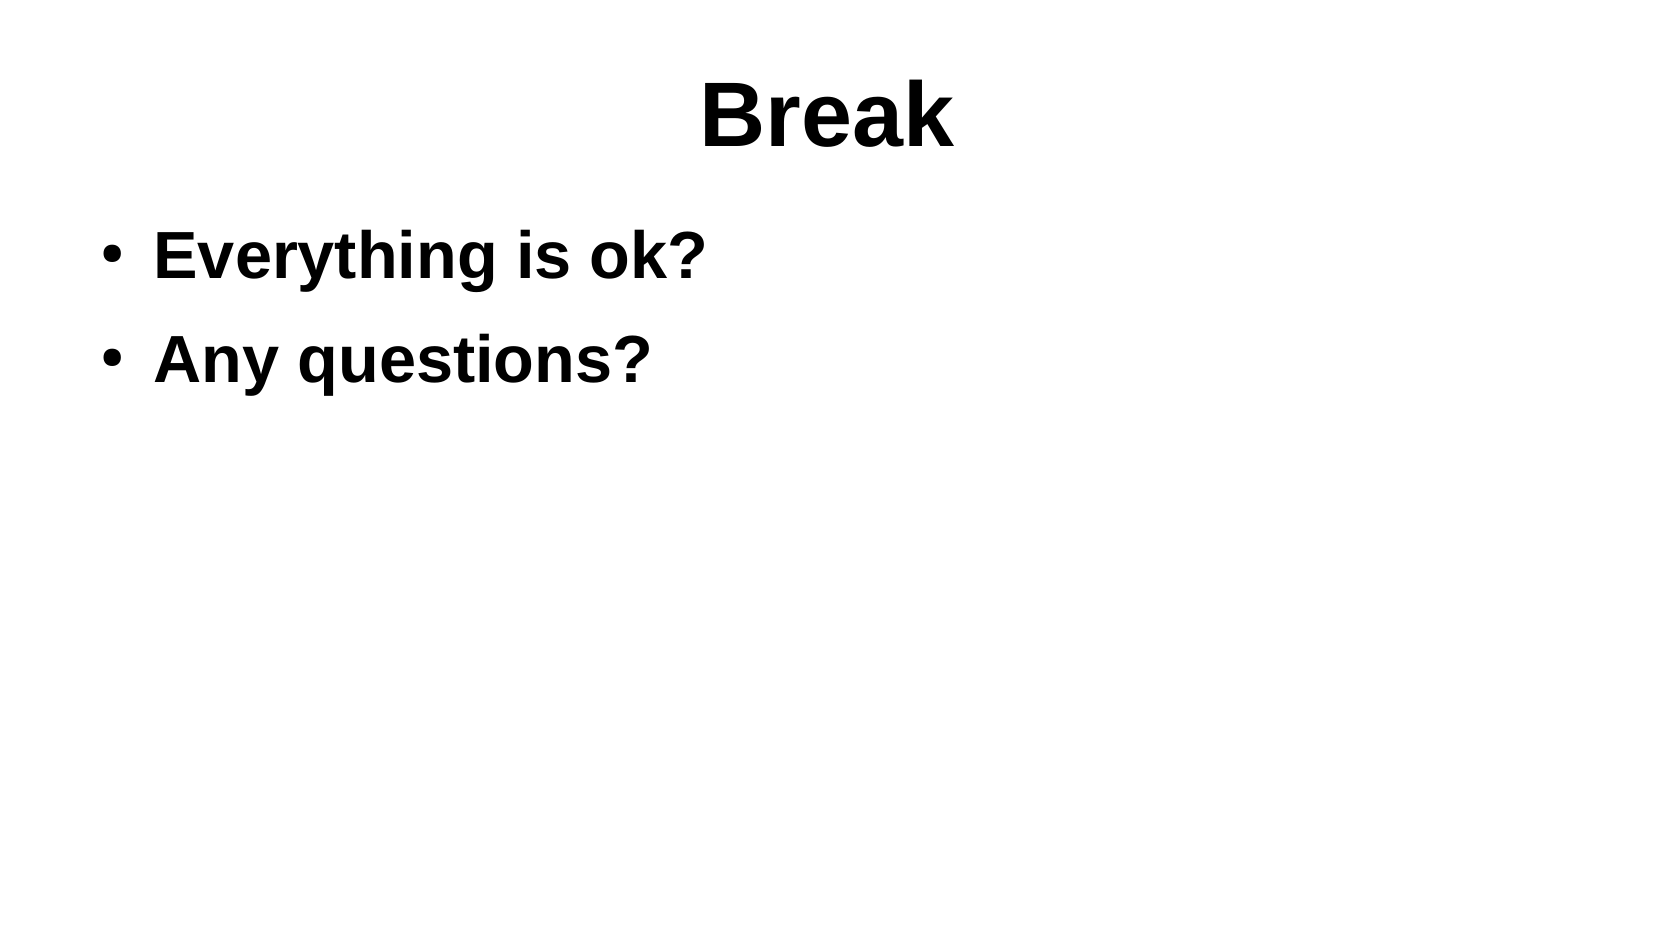

# Break
Everything is ok?
Any questions?